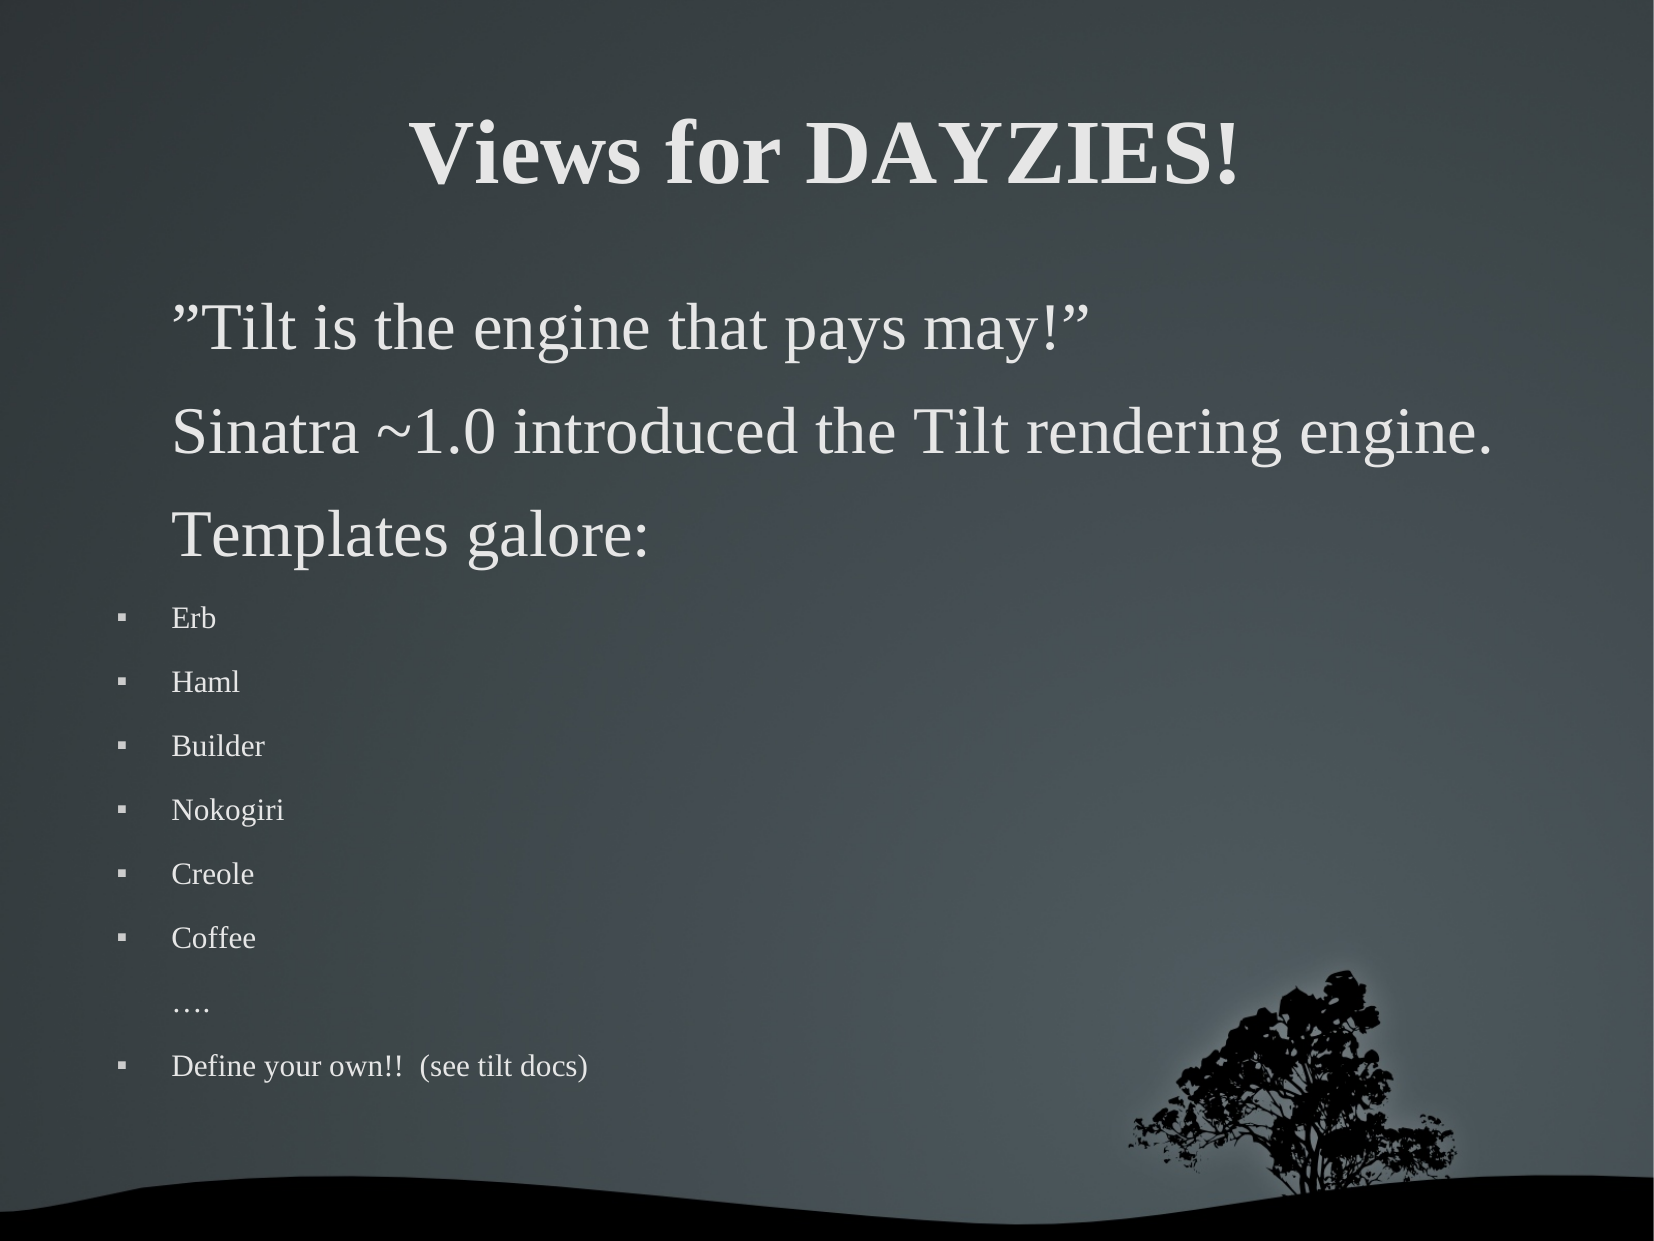

# Views for DAYZIES!
”Tilt is the engine that pays may!”
Sinatra ~1.0 introduced the Tilt rendering engine.
Templates galore:
Erb
Haml
Builder
Nokogiri
Creole
Coffee
….
Define your own!! (see tilt docs)